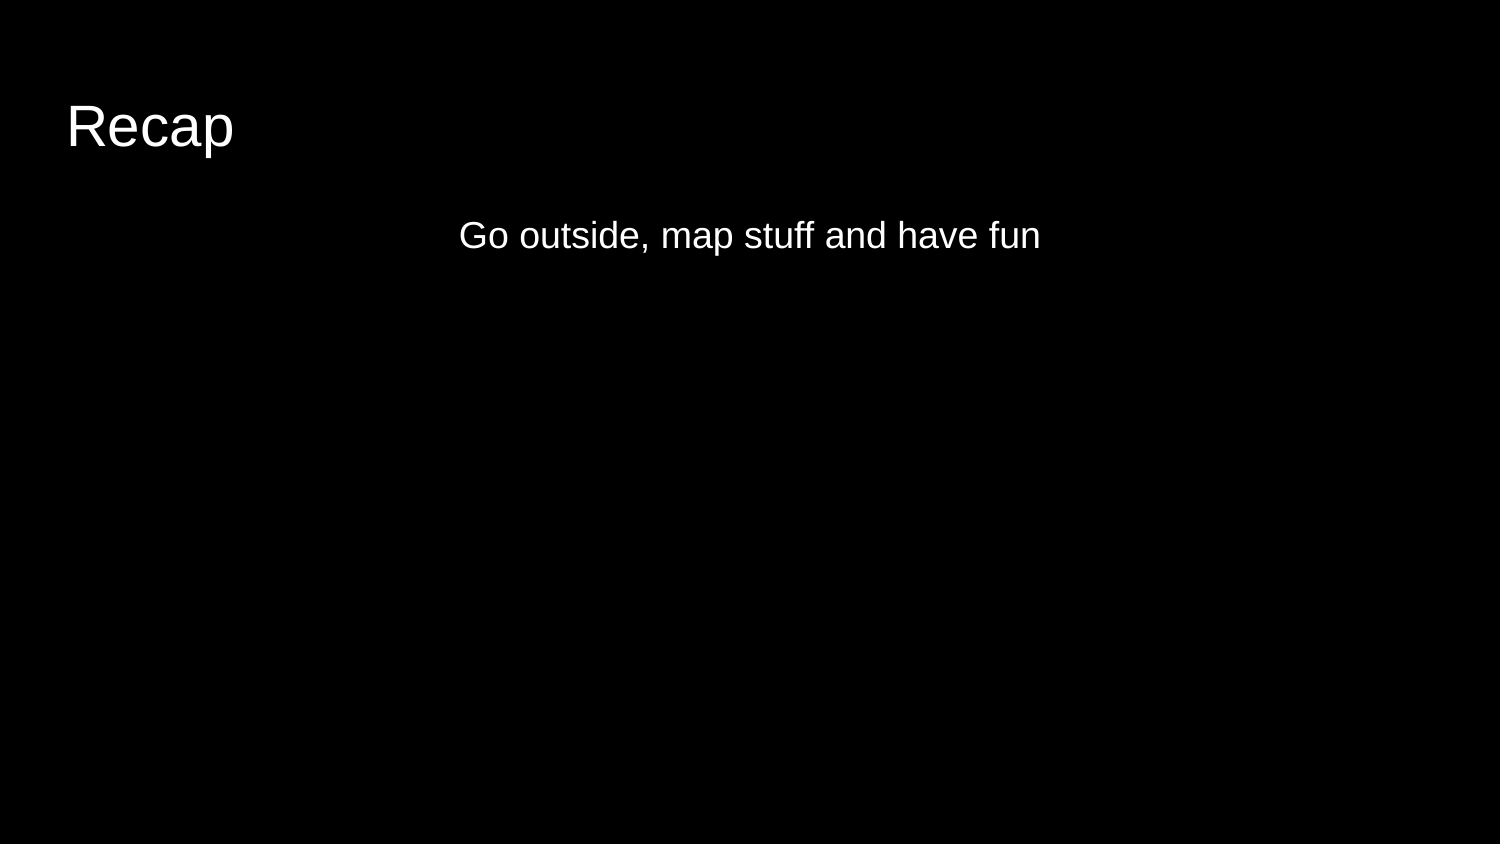

# Recap
Go outside, map stuff and have fun